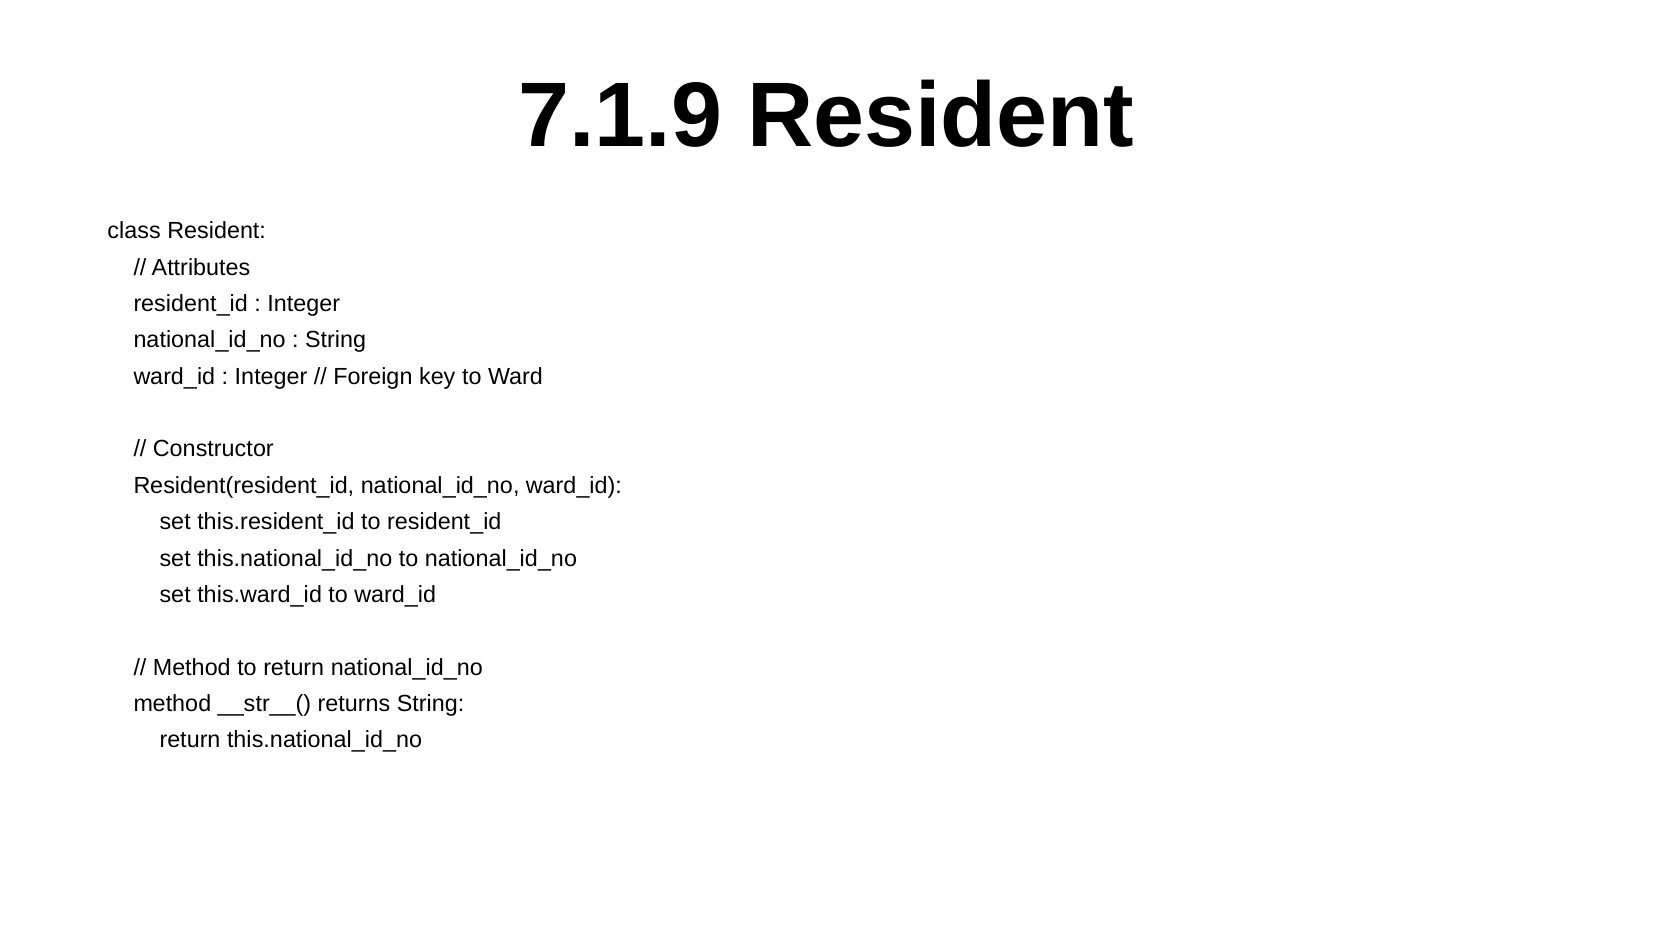

# 7.1.9 Resident
class Resident:
 // Attributes
 resident_id : Integer
 national_id_no : String
 ward_id : Integer // Foreign key to Ward
 // Constructor
 Resident(resident_id, national_id_no, ward_id):
 set this.resident_id to resident_id
 set this.national_id_no to national_id_no
 set this.ward_id to ward_id
 // Method to return national_id_no
 method __str__() returns String:
 return this.national_id_no